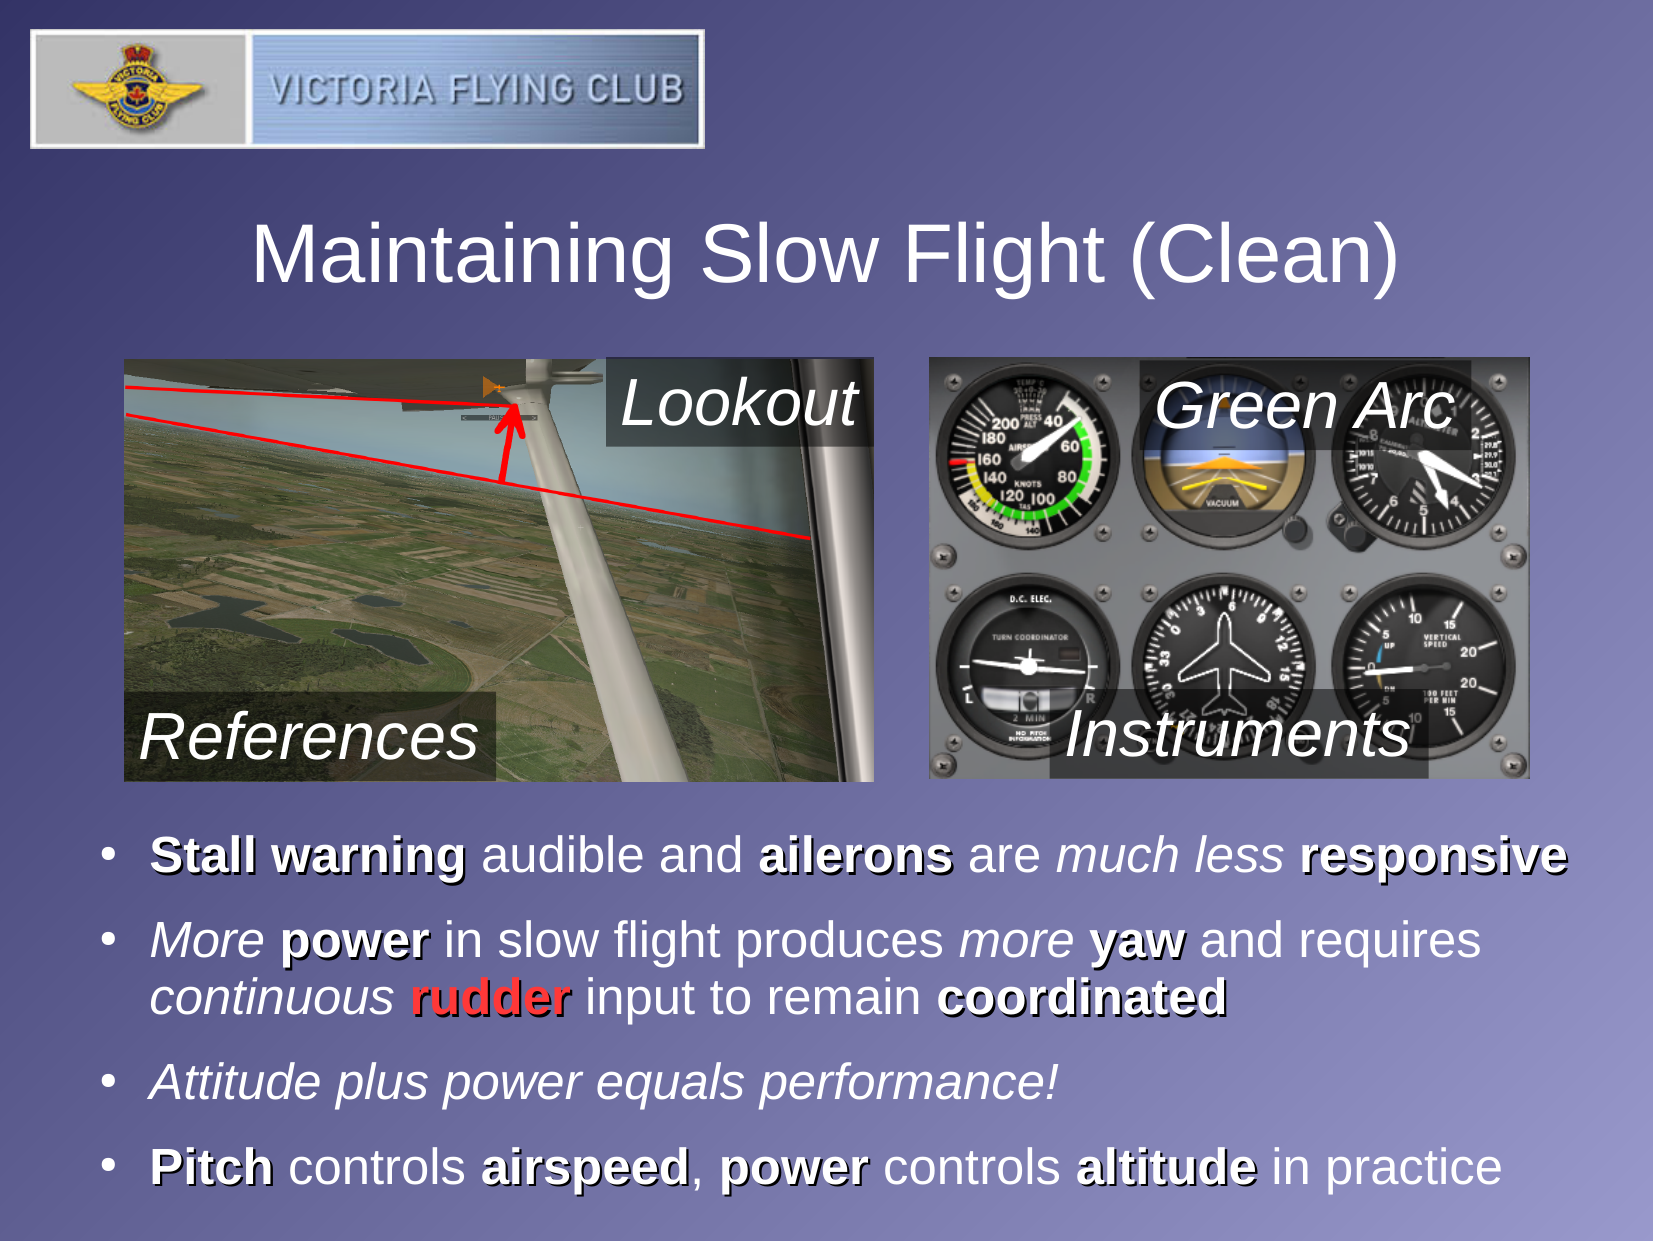

# Maintaining Slow Flight (Clean)
Lookout
Green Arc
Instruments
References
Stall warning audible and ailerons are much less responsive
More power in slow flight produces more yaw and requires continuous rudder input to remain coordinated
Attitude plus power equals performance!
Pitch controls airspeed, power controls altitude in practice